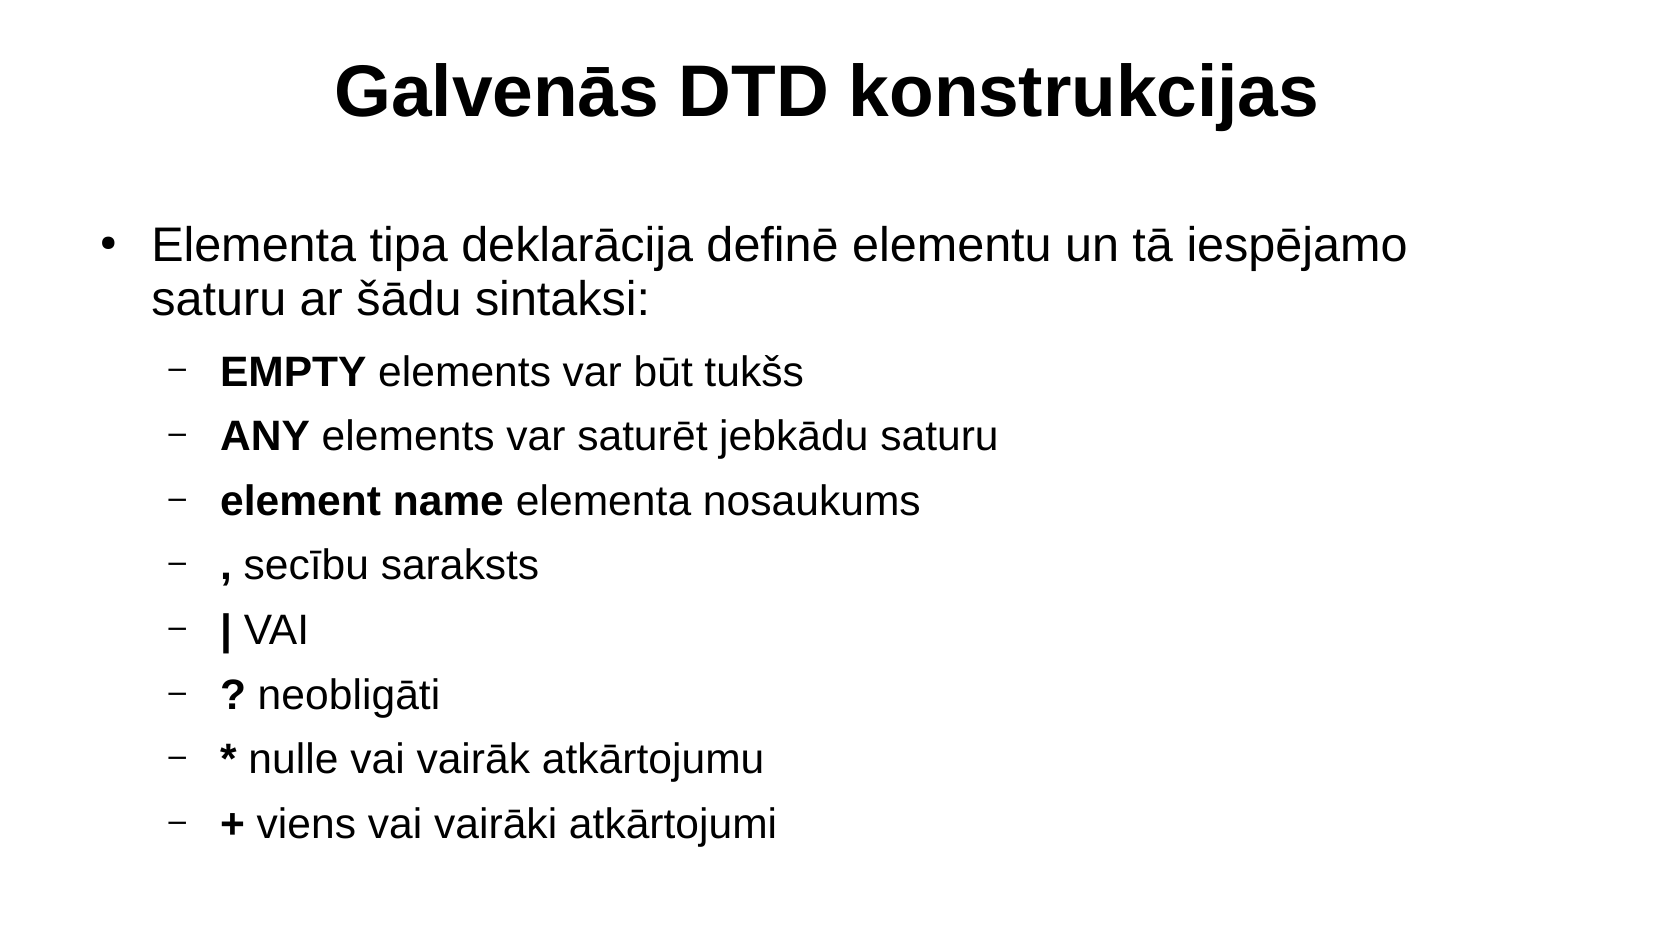

# Galvenās DTD konstrukcijas
Elementa tipa deklarācija definē elementu un tā iespējamo saturu ar šādu sintaksi:
EMPTY elements var būt tukšs
ANY elements var saturēt jebkādu saturu
element name elementa nosaukums
, secību saraksts
| VAI
? neobligāti
* nulle vai vairāk atkārtojumu
+ viens vai vairāki atkārtojumi